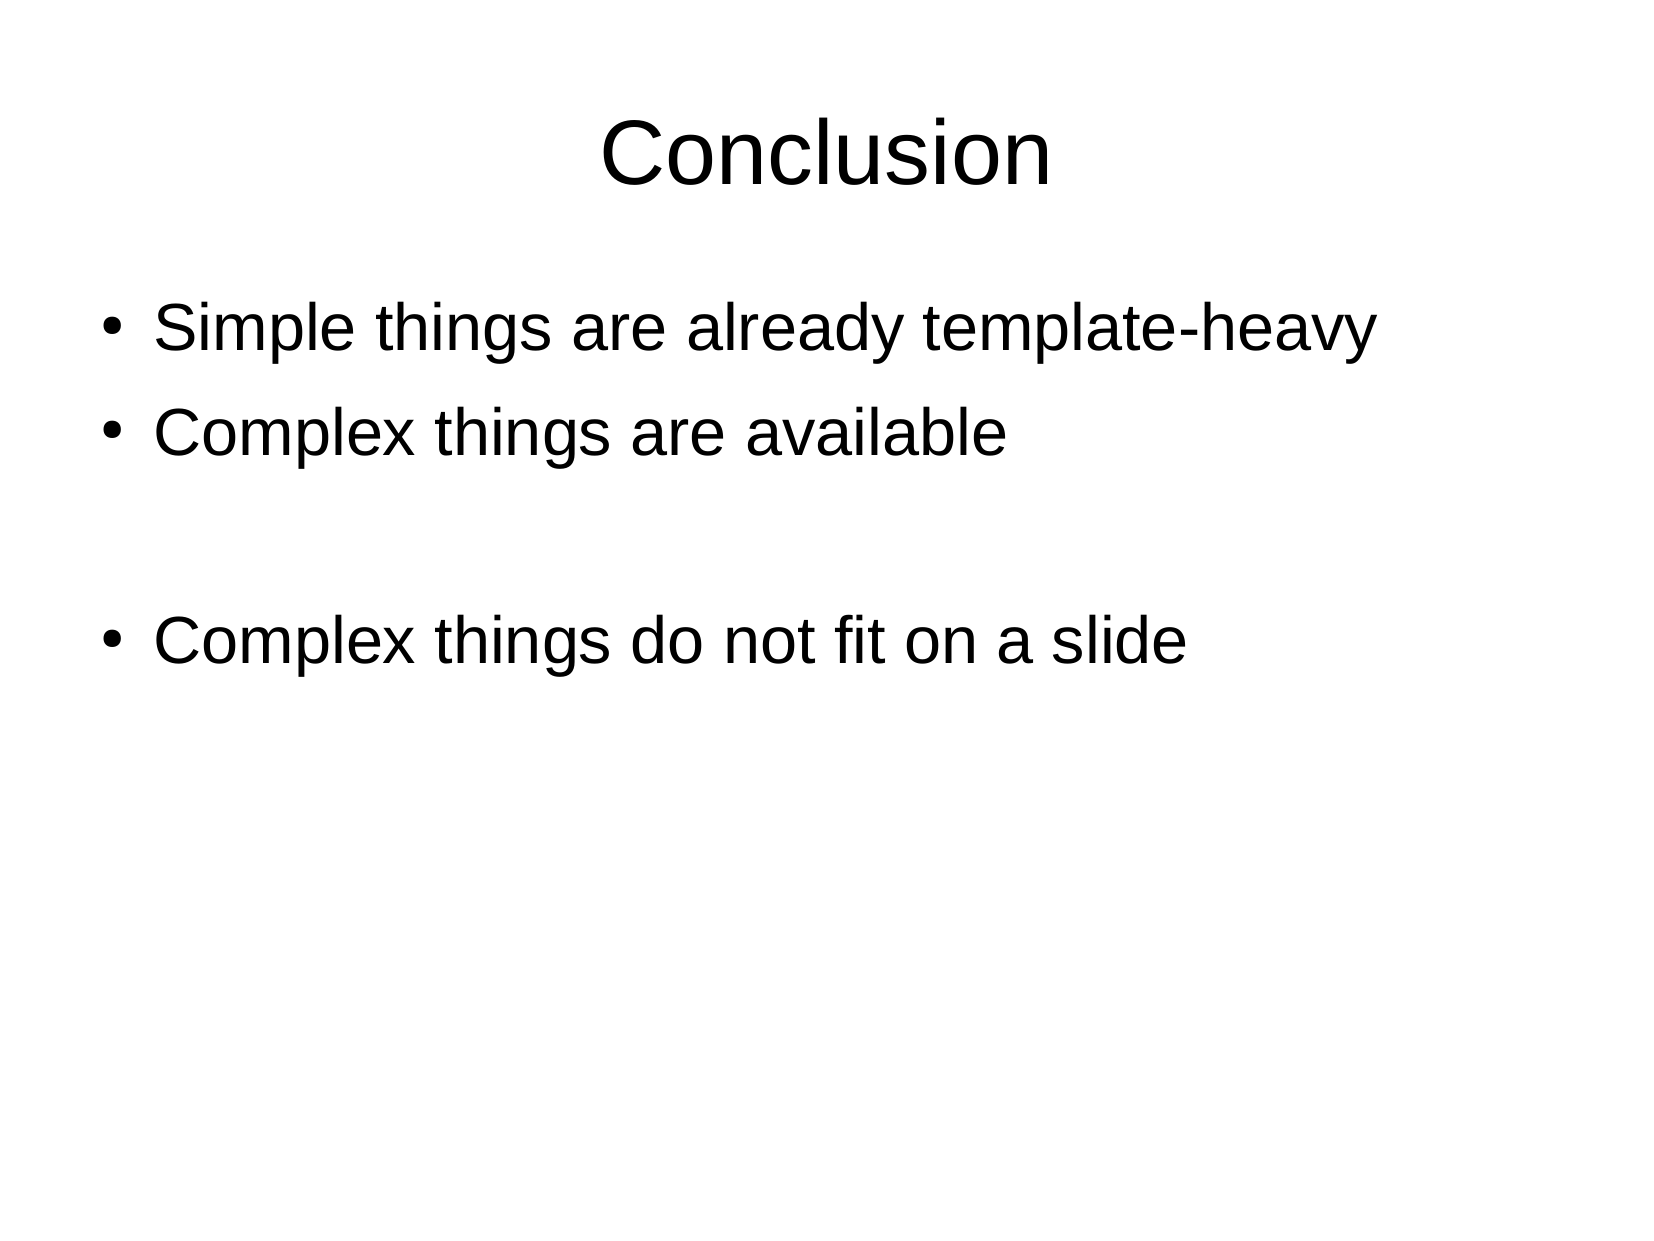

# Conclusion
Simple things are already template-heavy
Complex things are available
Complex things do not fit on a slide